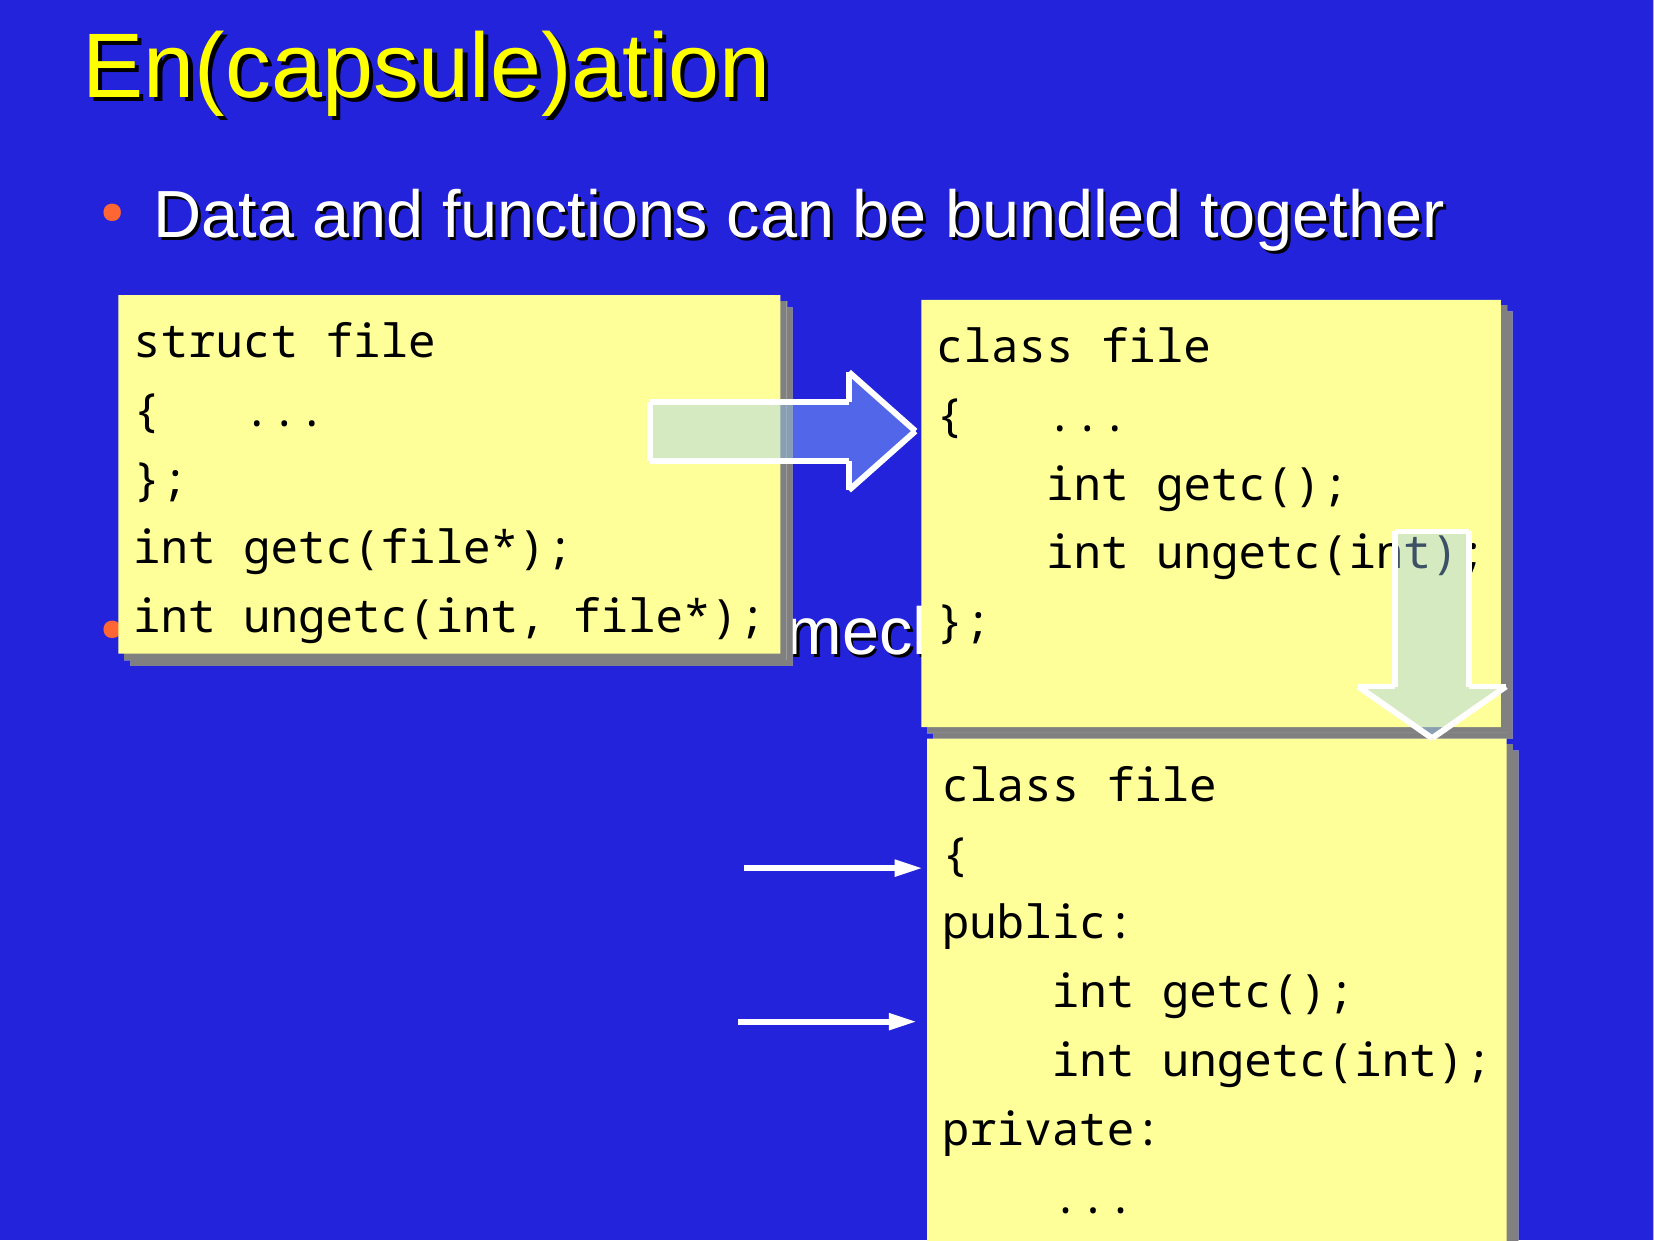

# En(capsule)ation
Data and functions can be bundled together
An access restriction mechanism
struct file
{ ...
};
int getc(file*);
int ungetc(int, file*);
class file
{ ...
 int getc();
 int ungetc(int);
};
class file
{
public:
 int getc();
 int ungetc(int);
private:
 ...
};